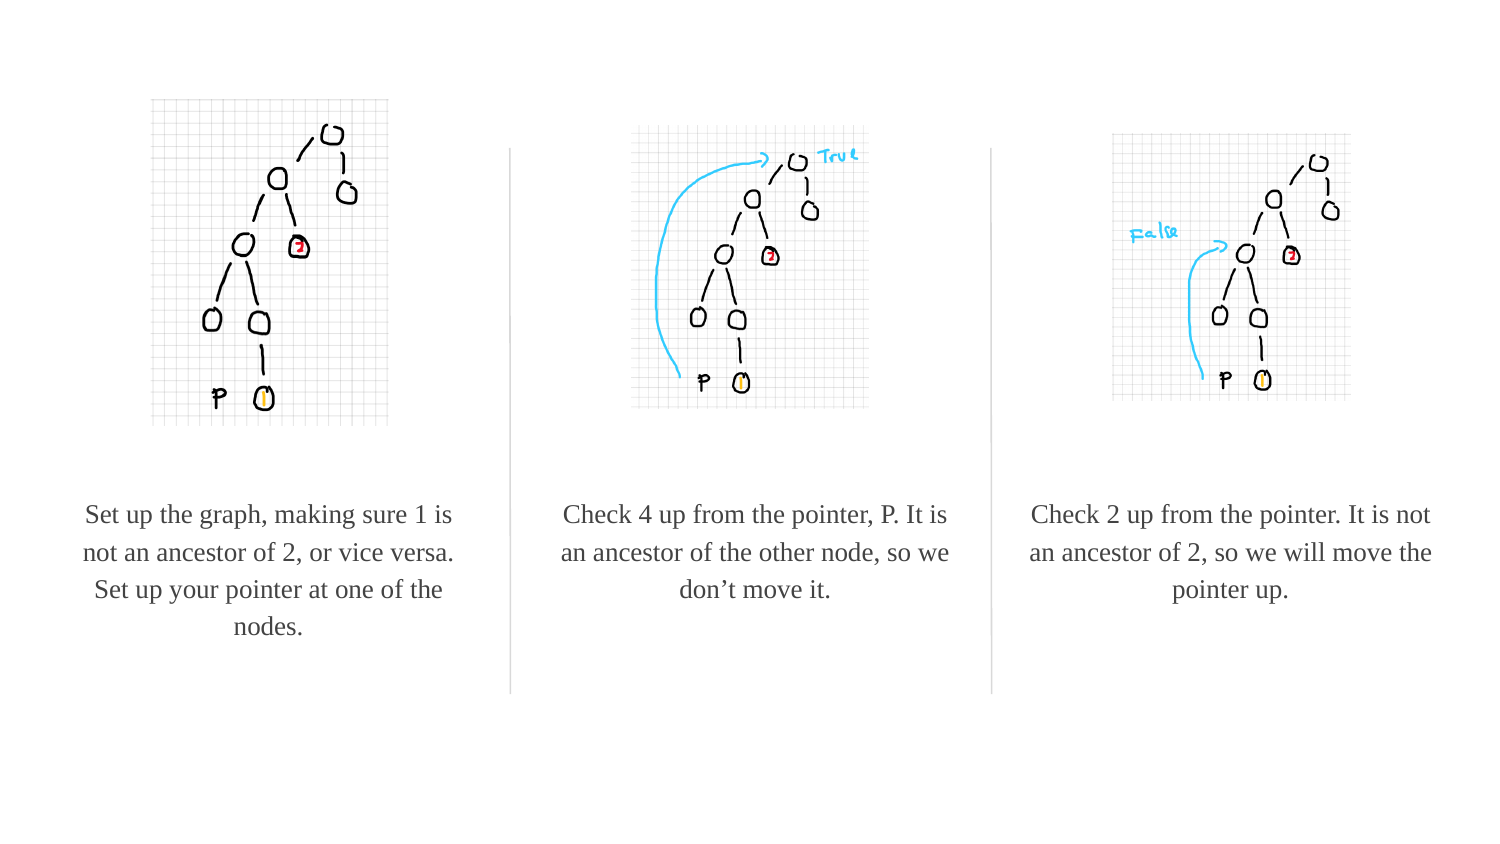

# Set up the graph, making sure 1 is not an ancestor of 2, or vice versa. Set up your pointer at one of the nodes.
Check 4 up from the pointer, P. It is an ancestor of the other node, so we don’t move it.
Check 2 up from the pointer. It is not an ancestor of 2, so we will move the pointer up.